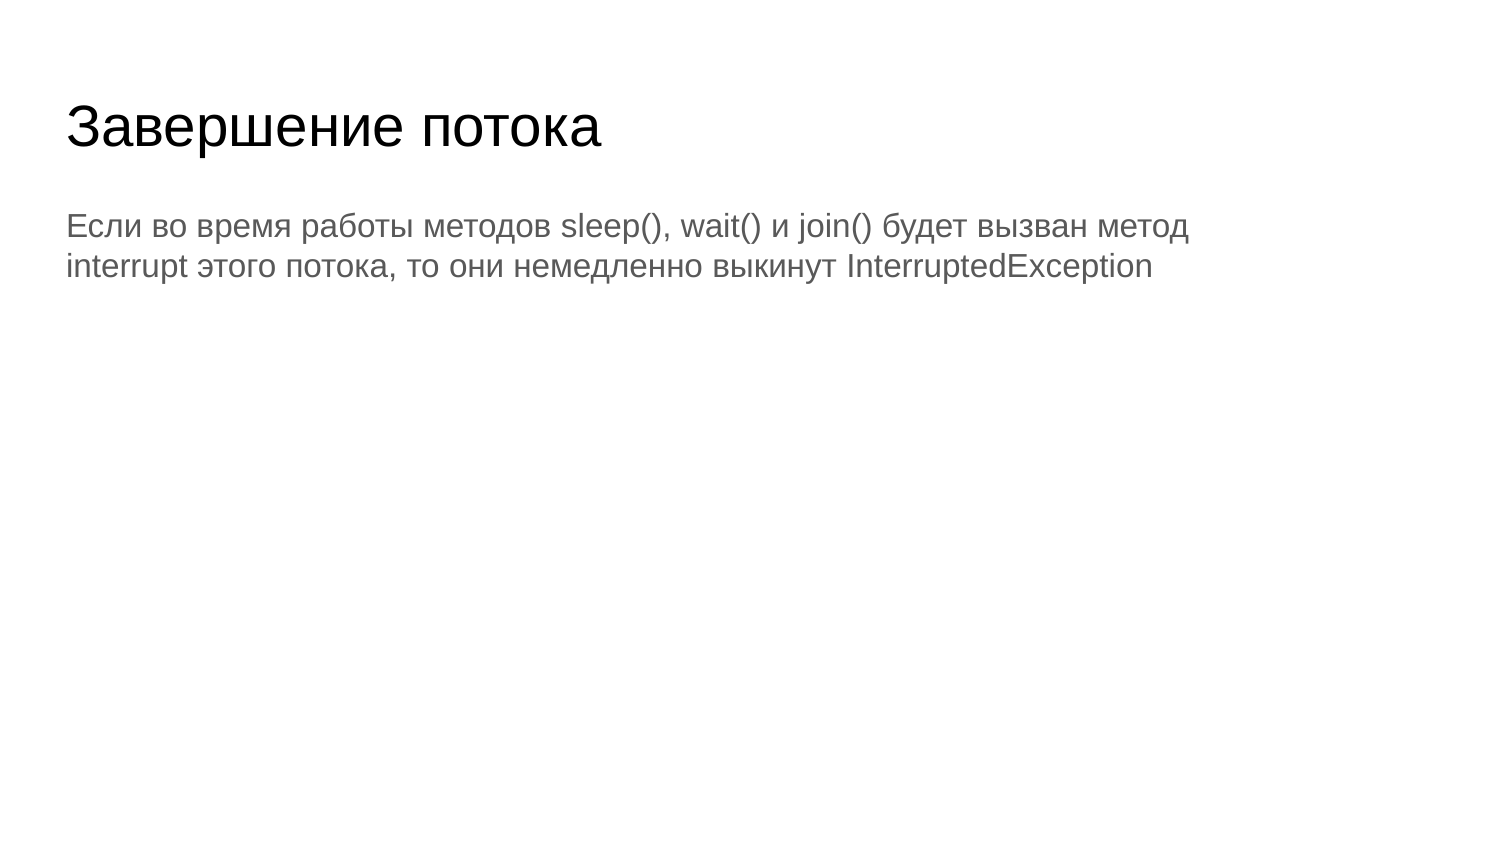

# Завершение потока
Если во время работы методов sleep(), wait() и join() будет вызван метод interrupt этого потока, то они немедленно выкинут InterruptedException